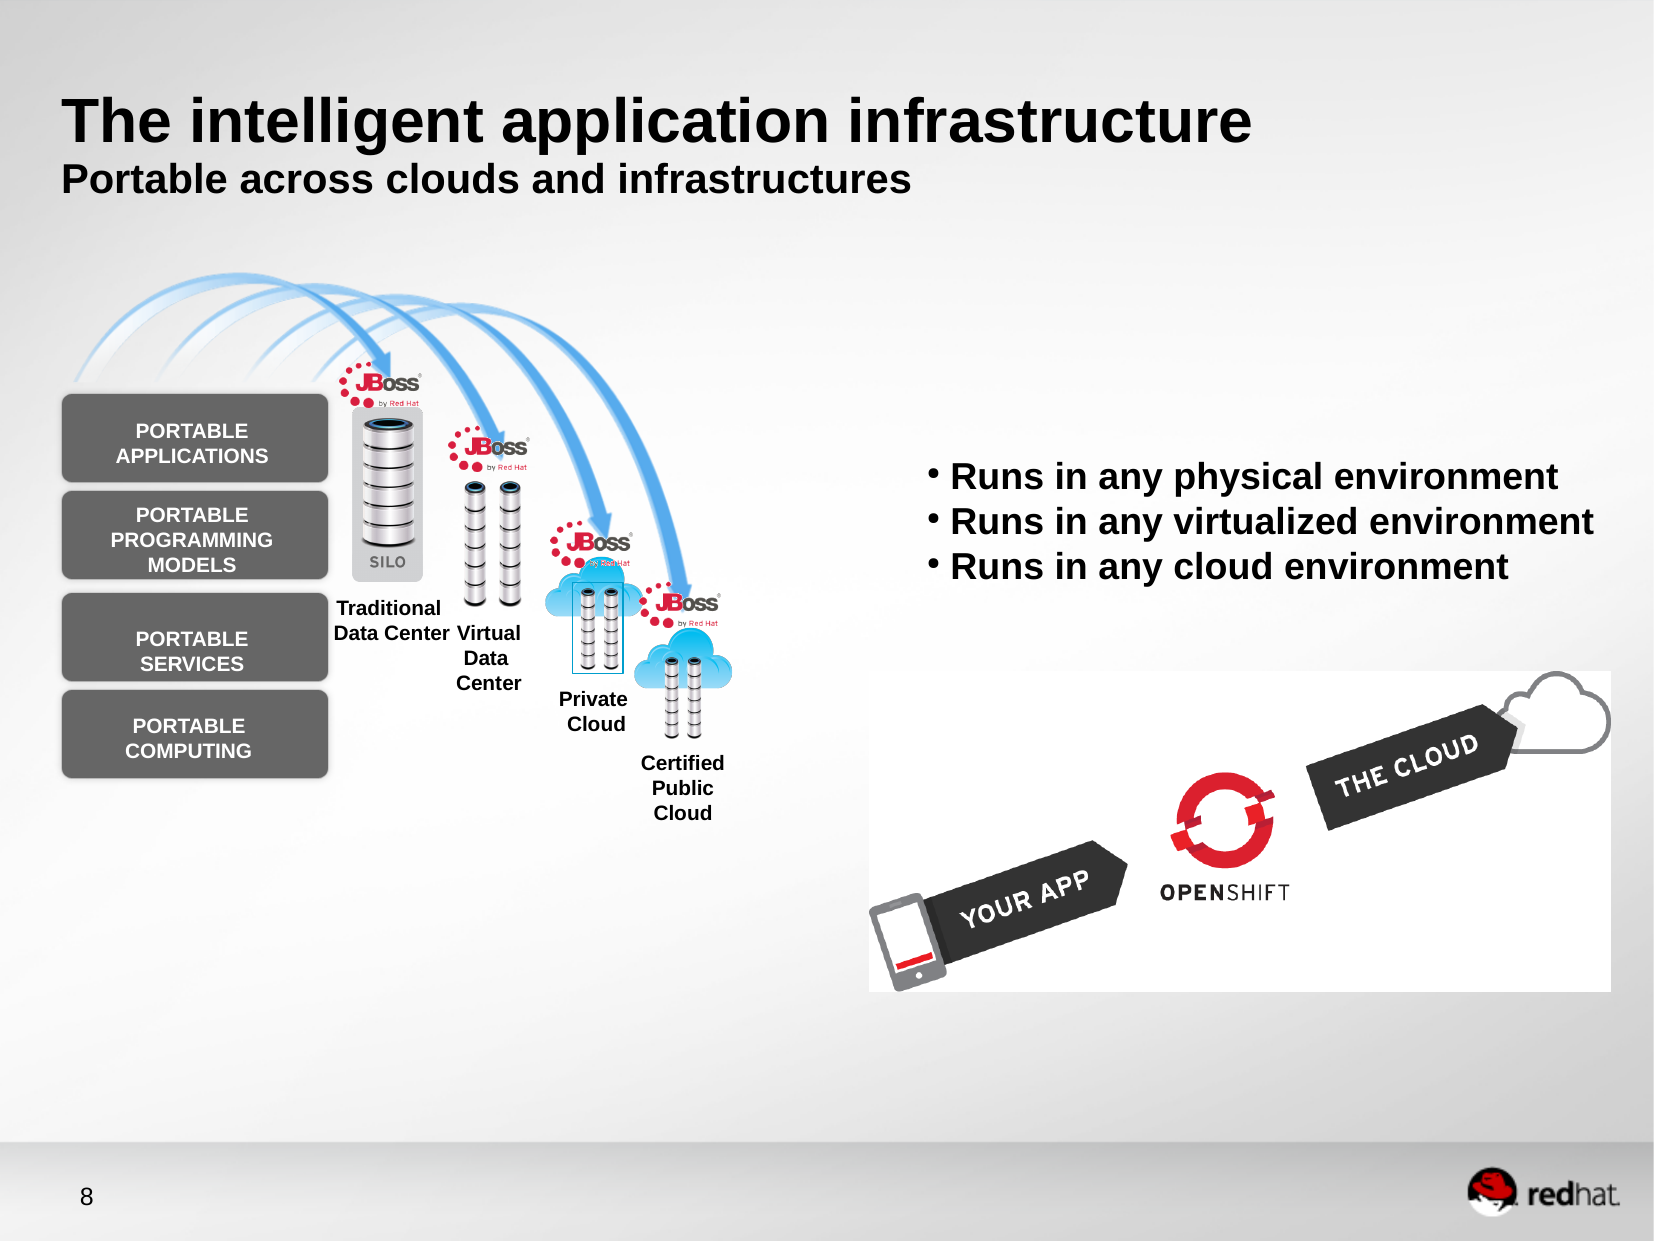

The intelligent application infrastructure
Portable across clouds and infrastructures
PORTABLE APPLICATIONS
 Runs in any physical environment
 Runs in any virtualized environment
 Runs in any cloud environment
PORTABLE PROGRAMMING MODELS
Traditional
 Data Center
Virtual
Data
Center
PORTABLE SERVICES
Private
Cloud
PORTABLE COMPUTING
Certified
Public
Cloud